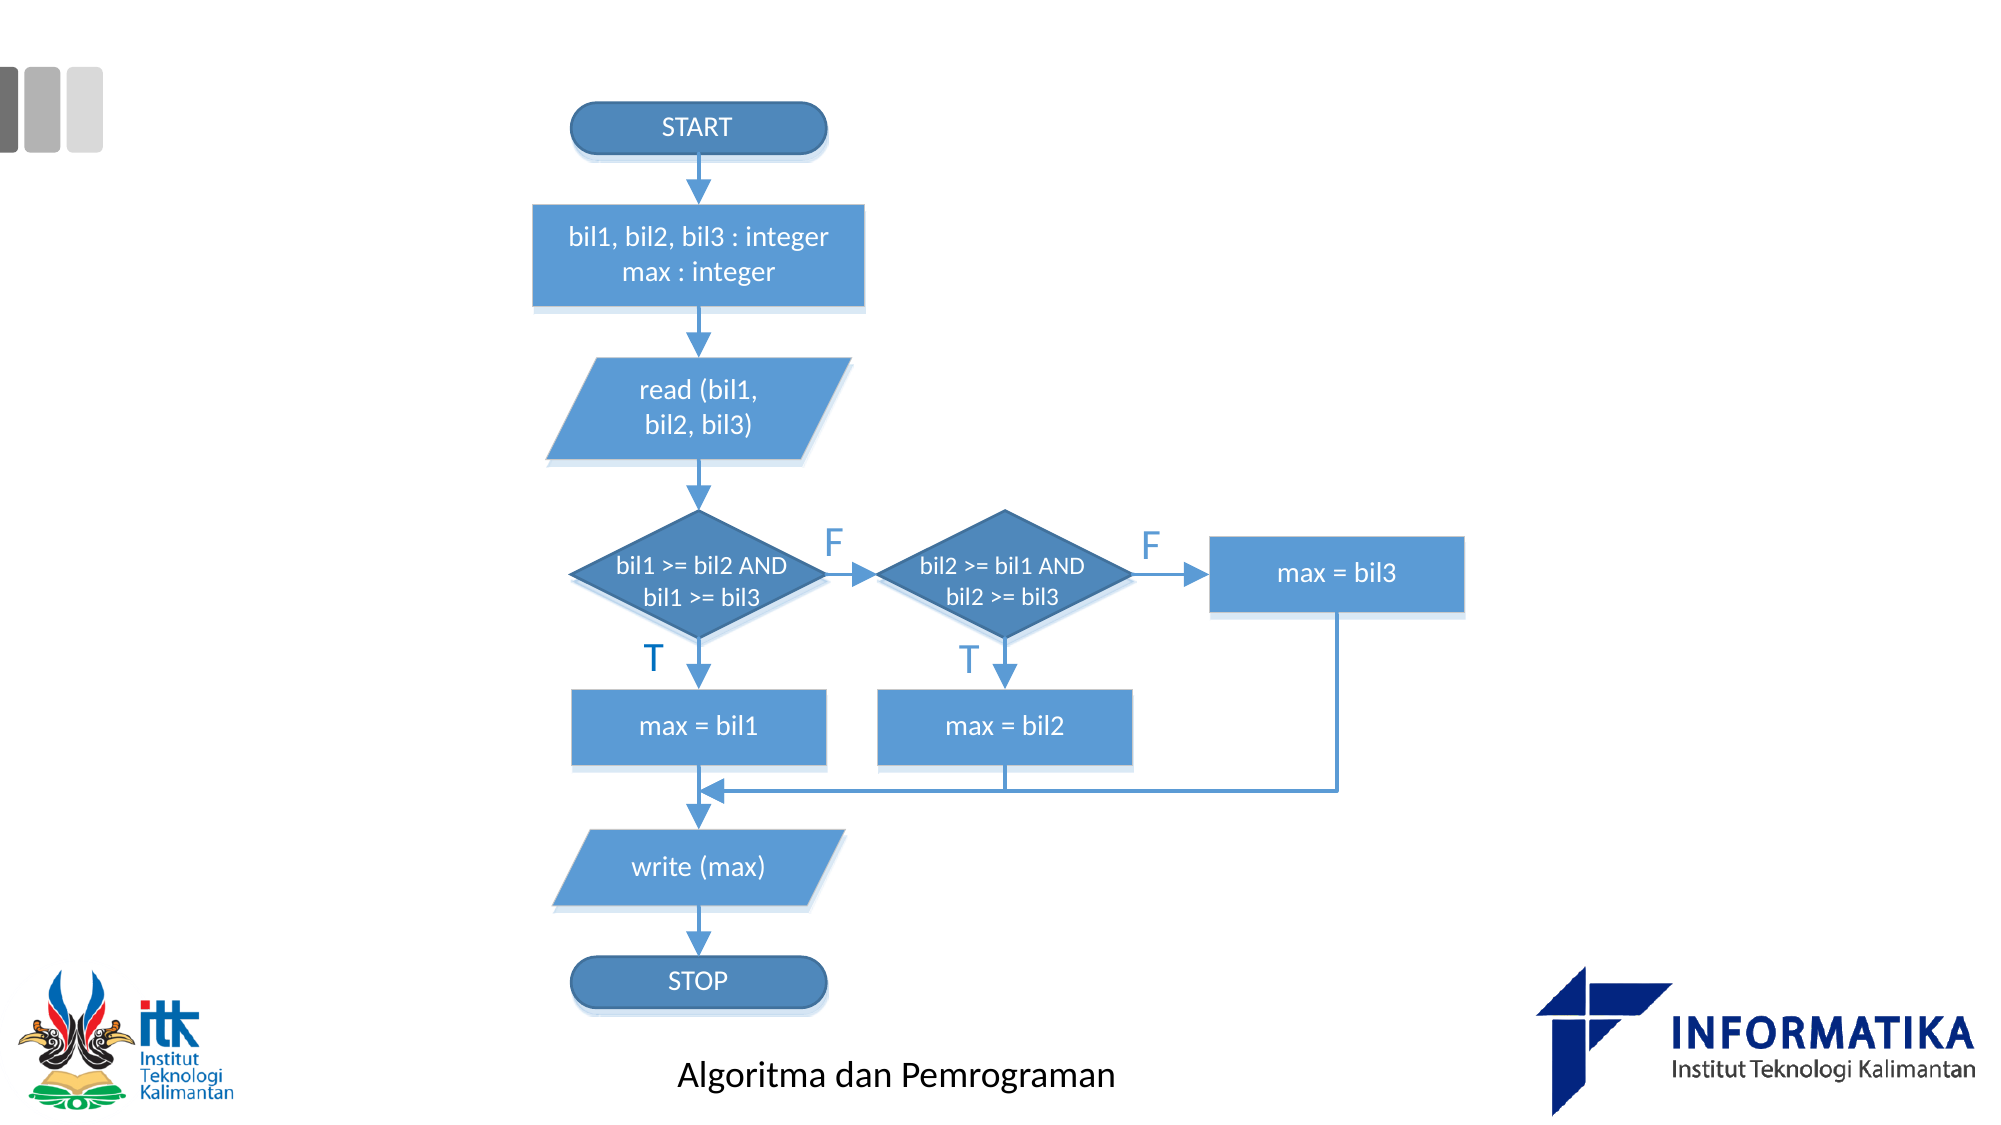

START
bil
1
,
bil
2
,
bil
3
:
integer
max
:
integer
read
(
bil
1
,
bil
2
,
bil
3
)
F
F
bil
1
>
=
bil
2
AND
bil
2
>
=
bil
1
AND
max
=
bil
3
bil
2
>
=
bil
3
bil
1
>
=
bil
3
T
T
max
=
bil
1
max
=
bil
2
write
(
max
)
STOP
Algoritma dan Pemrograman